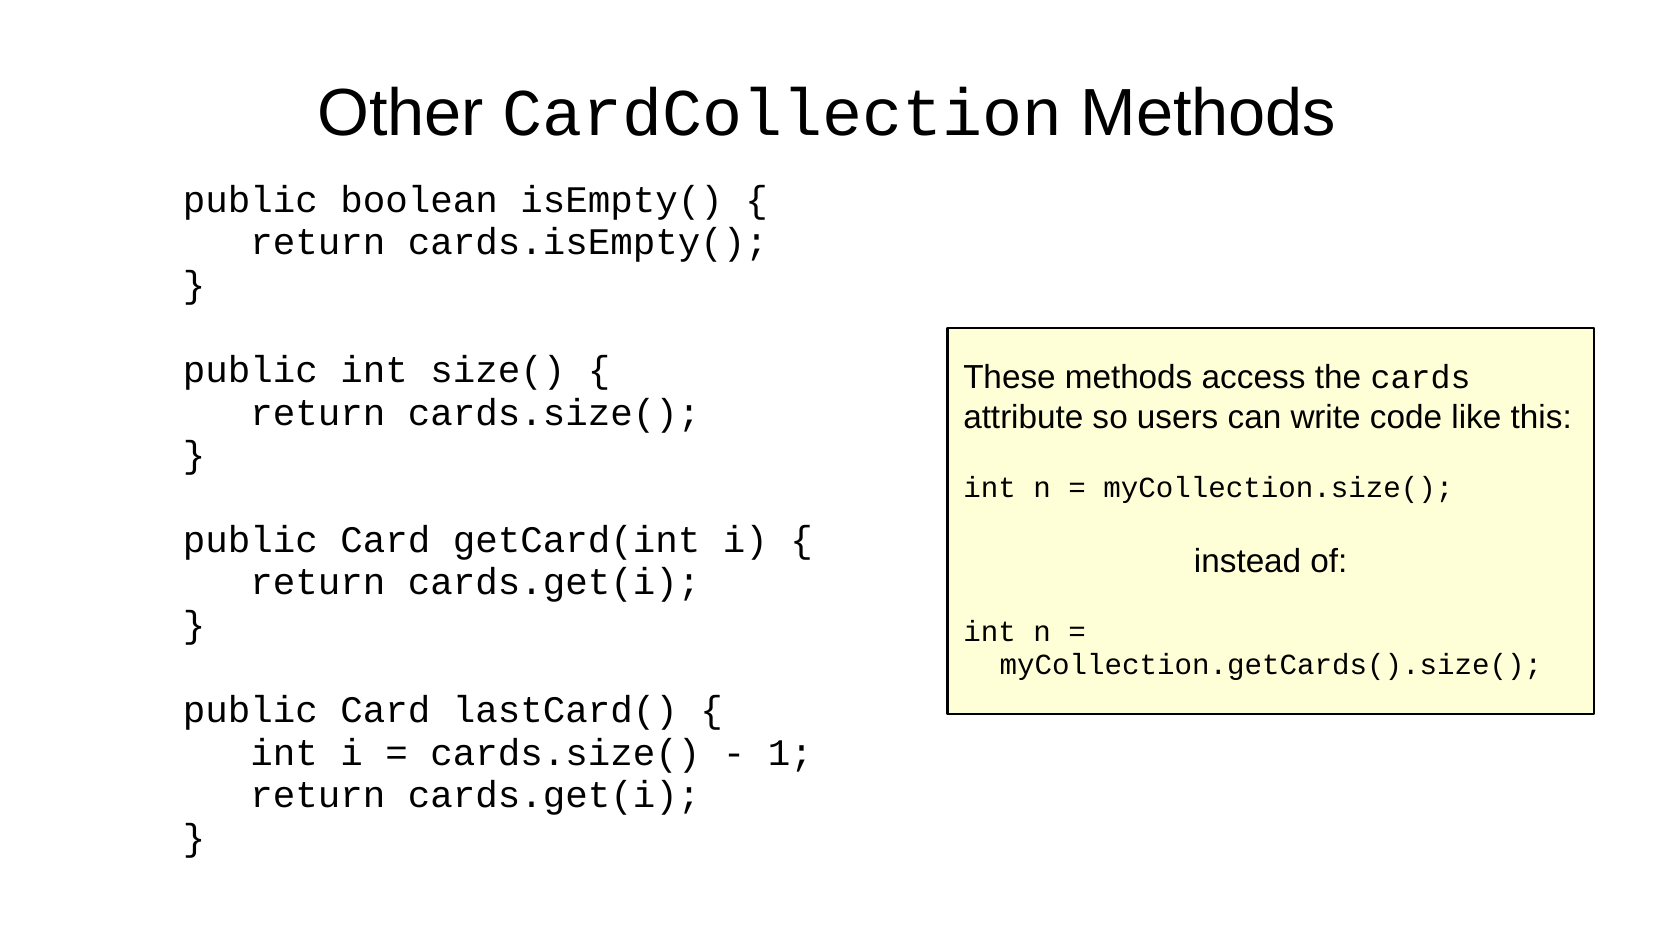

# Other CardCollection Methods
public boolean isEmpty() {
 return cards.isEmpty();
}
public int size() {
 return cards.size();
}
public Card getCard(int i) {
 return cards.get(i);
}
public Card lastCard() {
 int i = cards.size() - 1;
 return cards.get(i);
}
These methods access the cards
attribute so users can write code like this:
int n = myCollection.size();
instead of:
int n =
myCollection.getCards().size();